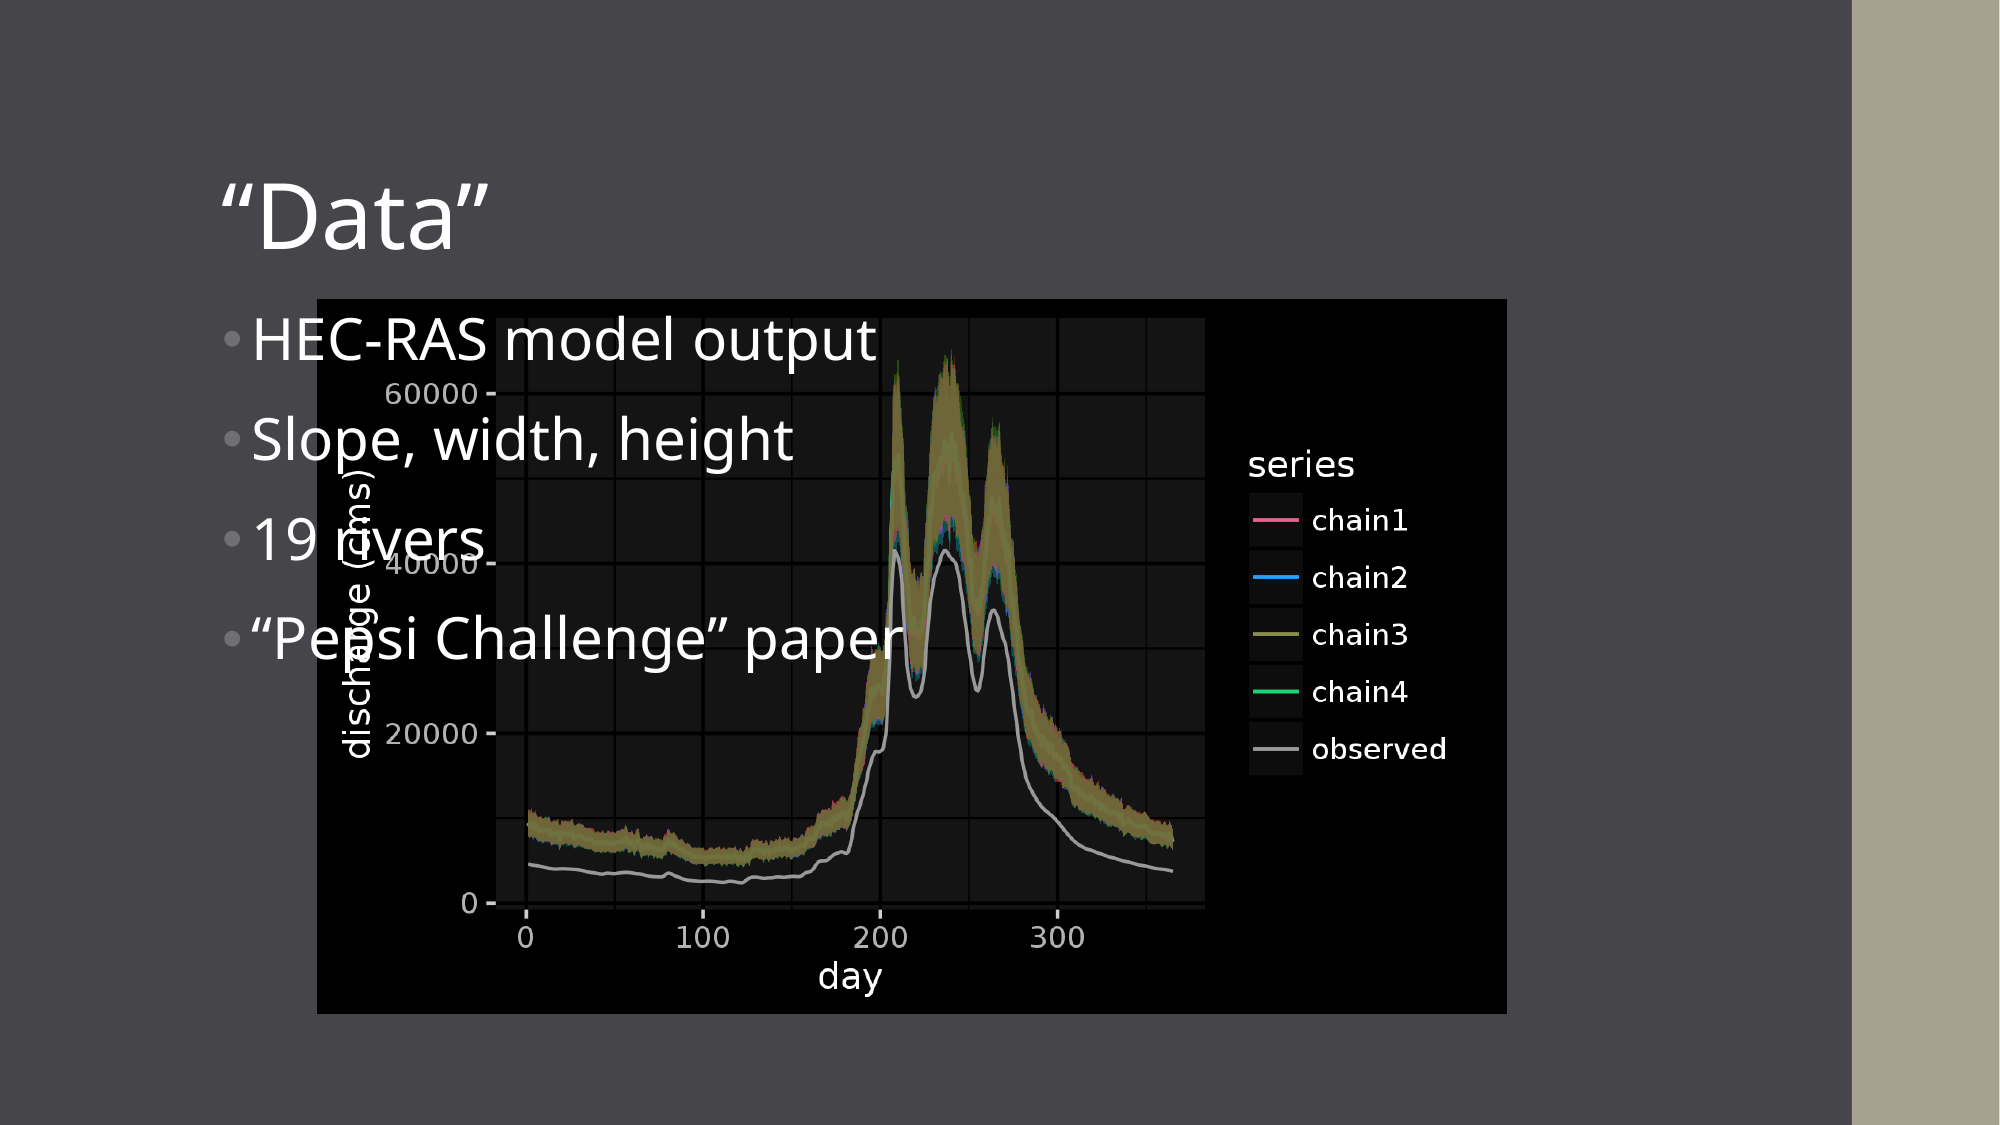

# “Data”
HEC-RAS model output
Slope, width, height
19 rivers
“Pepsi Challenge” paper